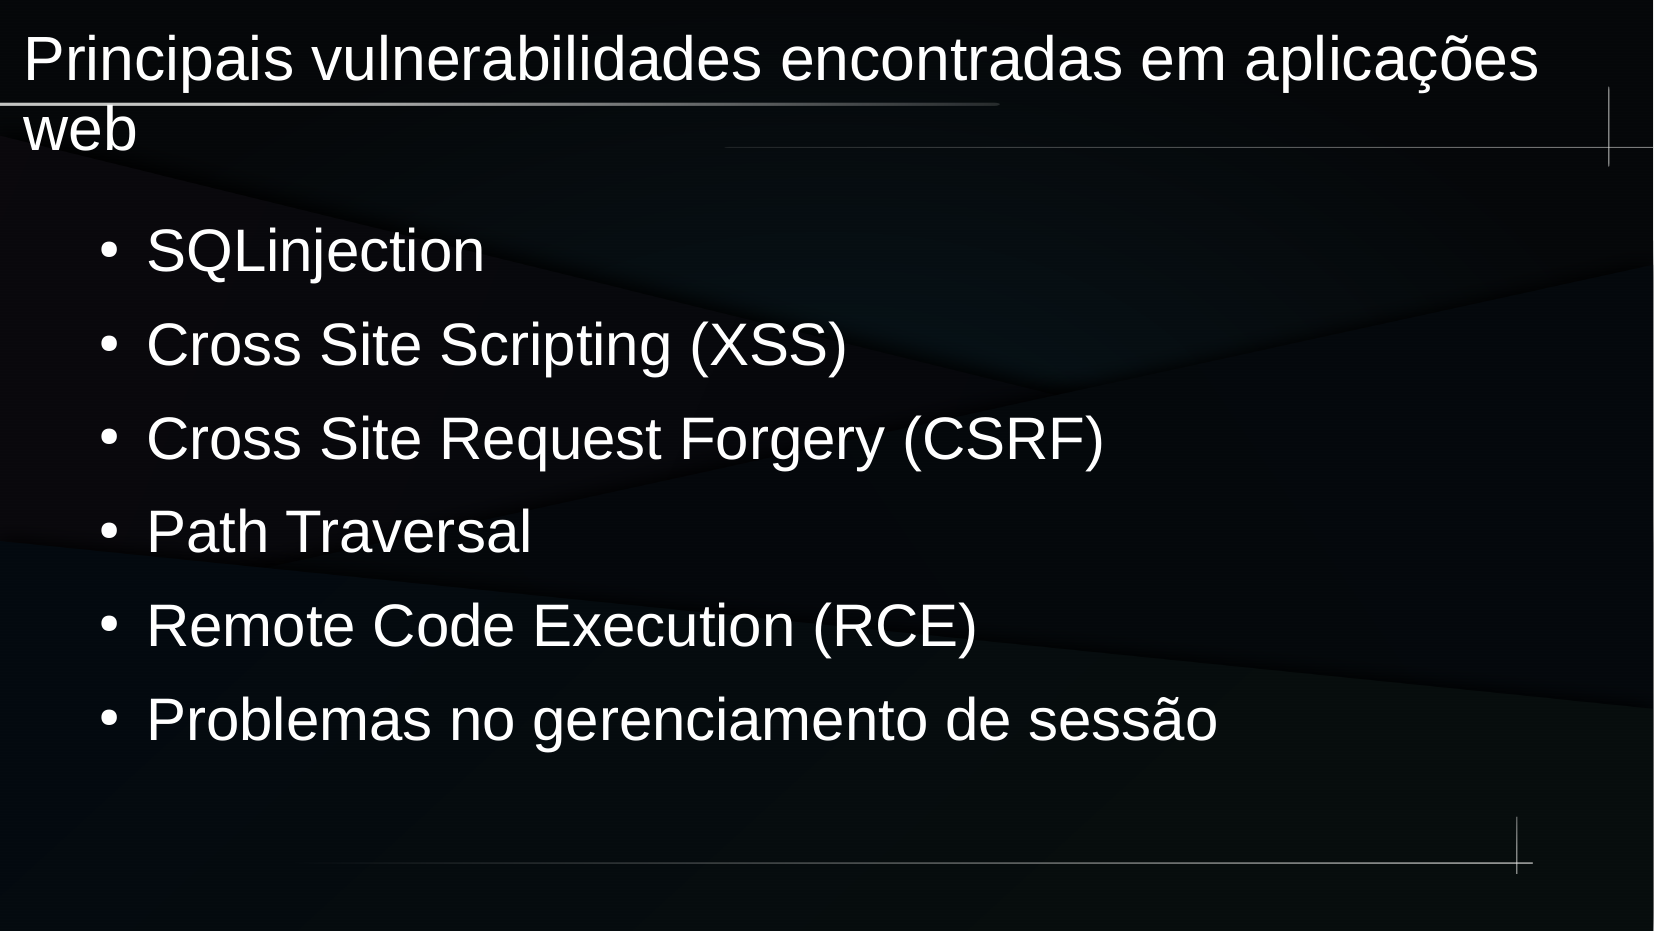

# Principais vulnerabilidades encontradas em aplicações web
SQLinjection
Cross Site Scripting (XSS)
Cross Site Request Forgery (CSRF)
Path Traversal
Remote Code Execution (RCE)
Problemas no gerenciamento de sessão